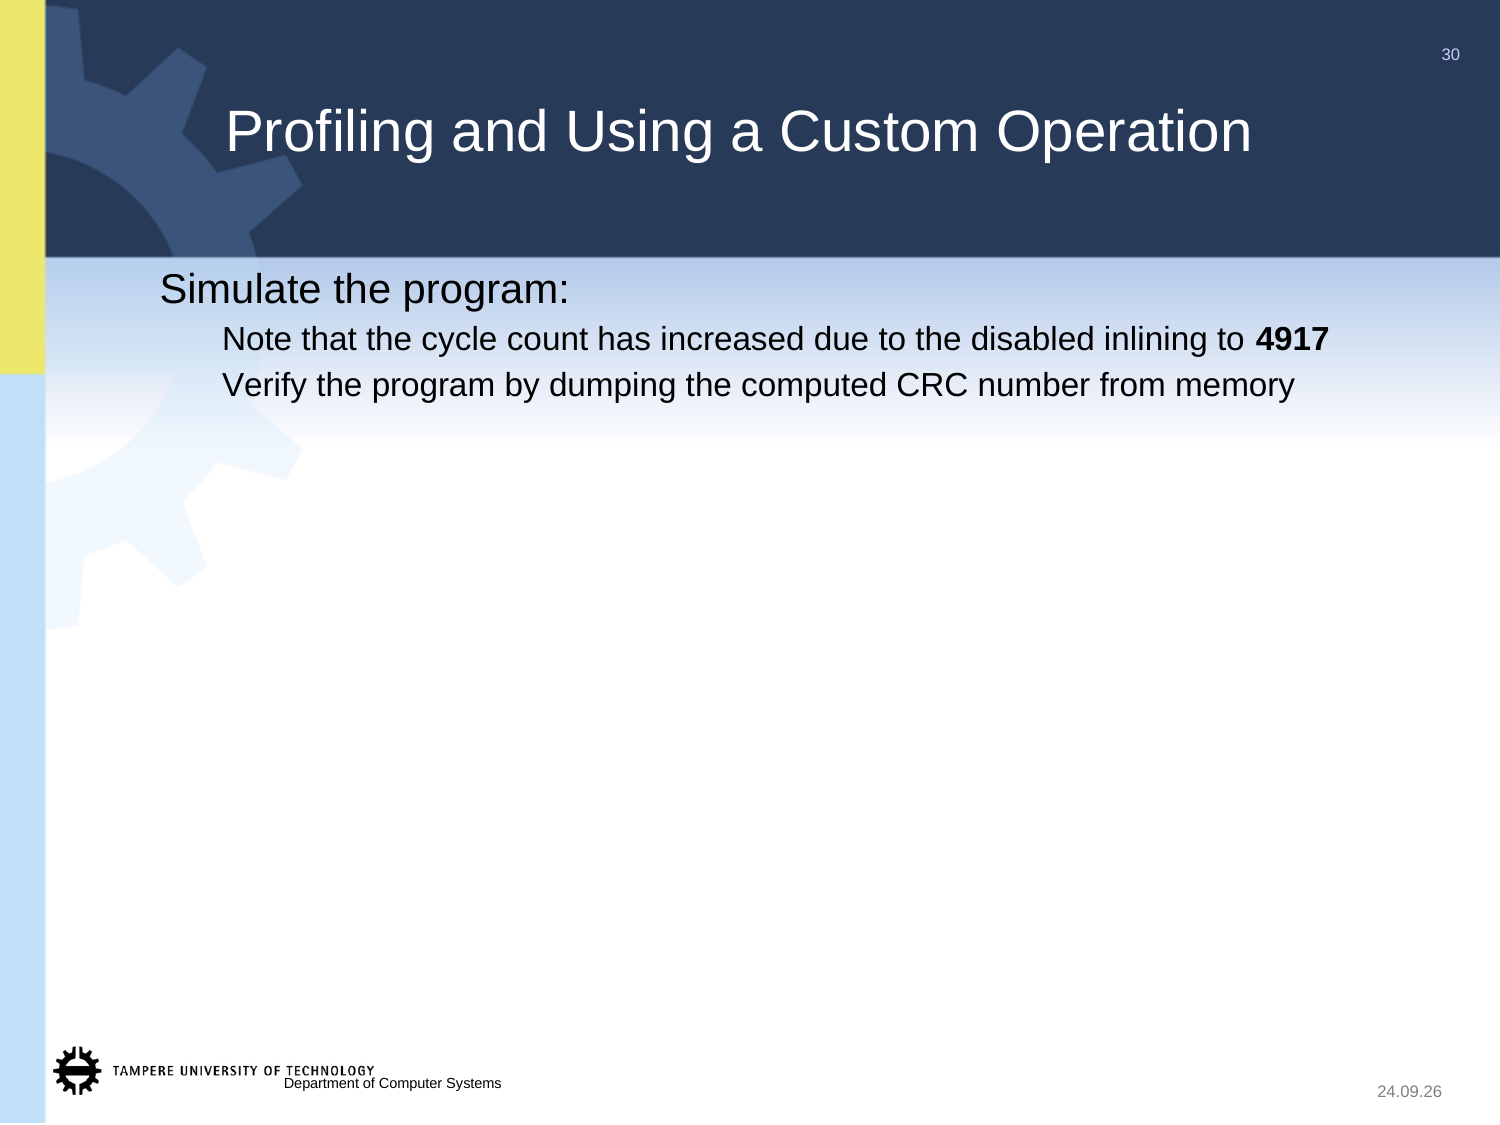

# Profiling and Using a Custom Operation
30
Simulate the program:
Note that the cycle count has increased due to the disabled inlining to 4917
Verify the program by dumping the computed CRC number from memory